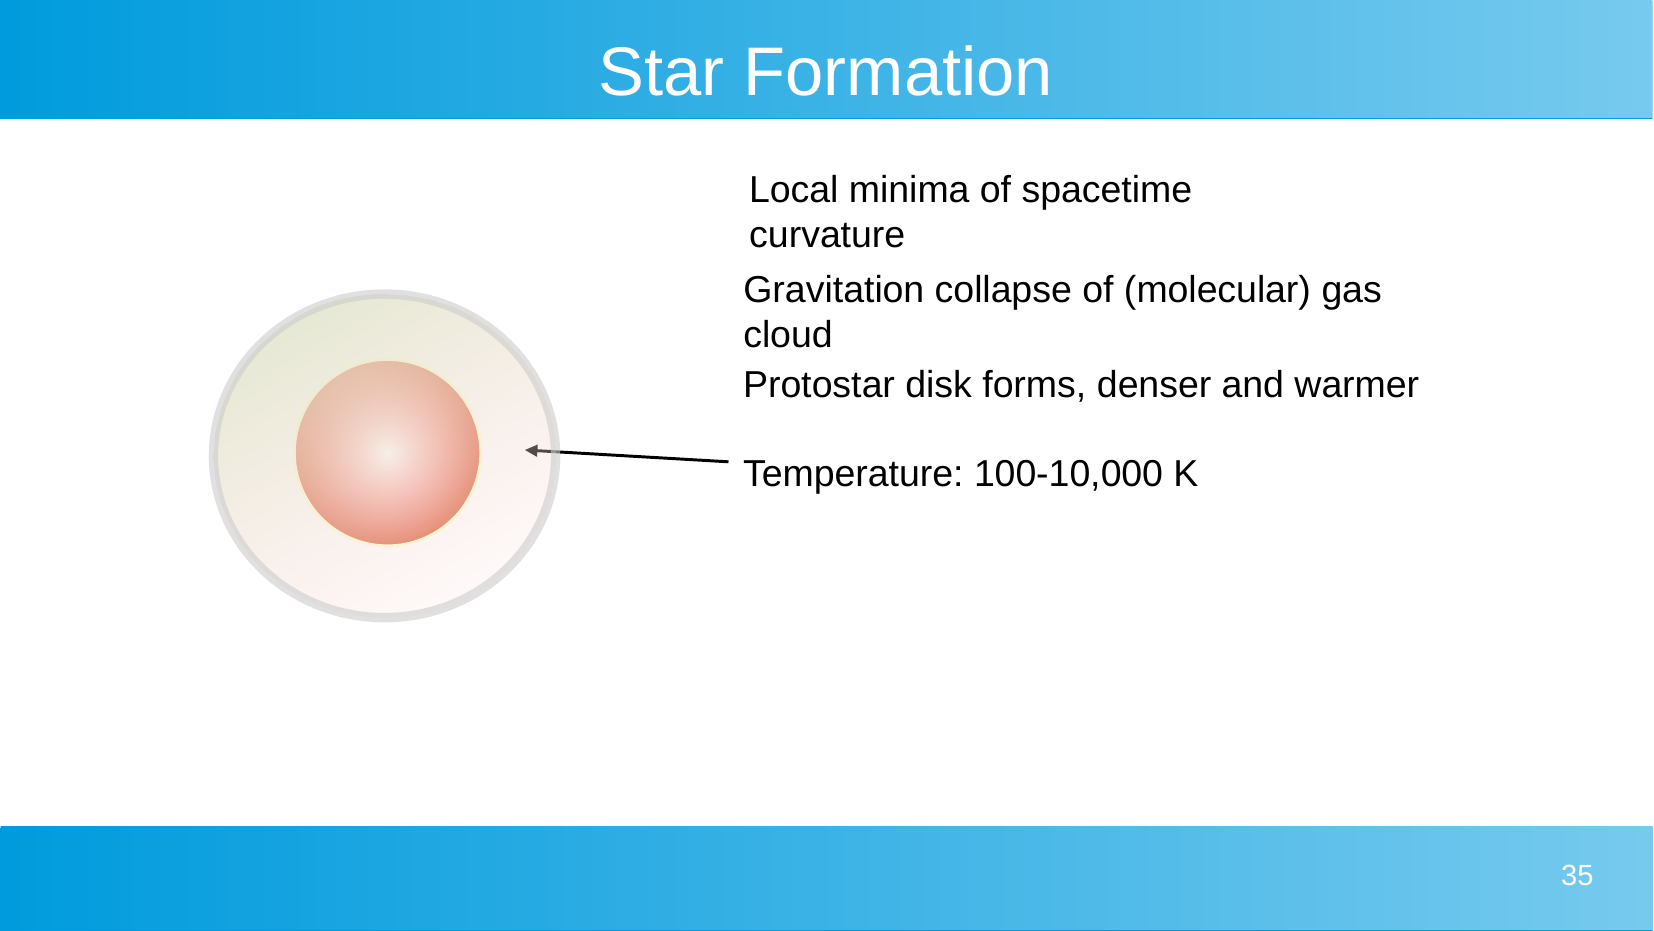

# Star Formation
Local minima of spacetime curvature
Gravitation collapse of (molecular) gas cloud
Protostar disk forms, denser and warmer
Temperature: 100-10,000 K
35